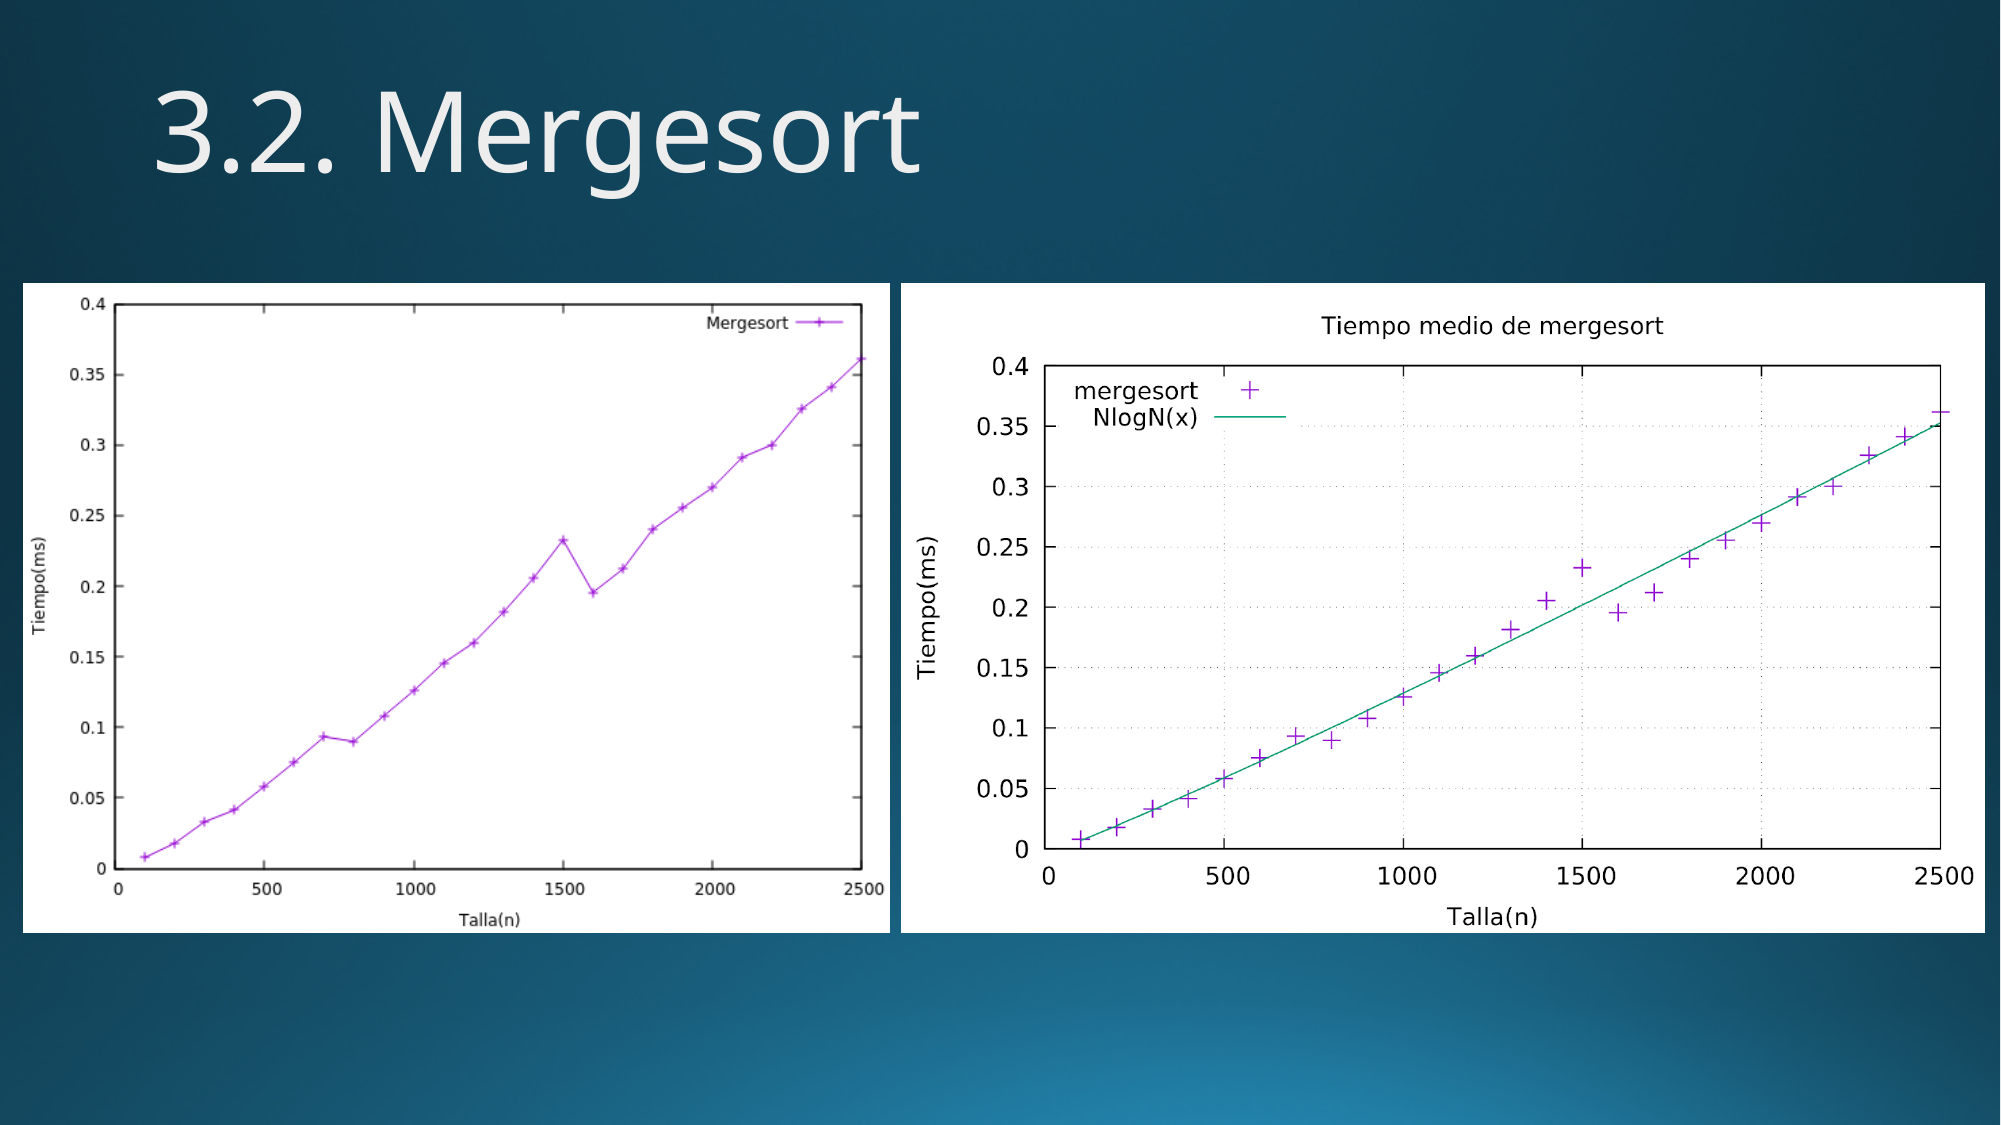

3.2. Mergesort
| |
| --- |